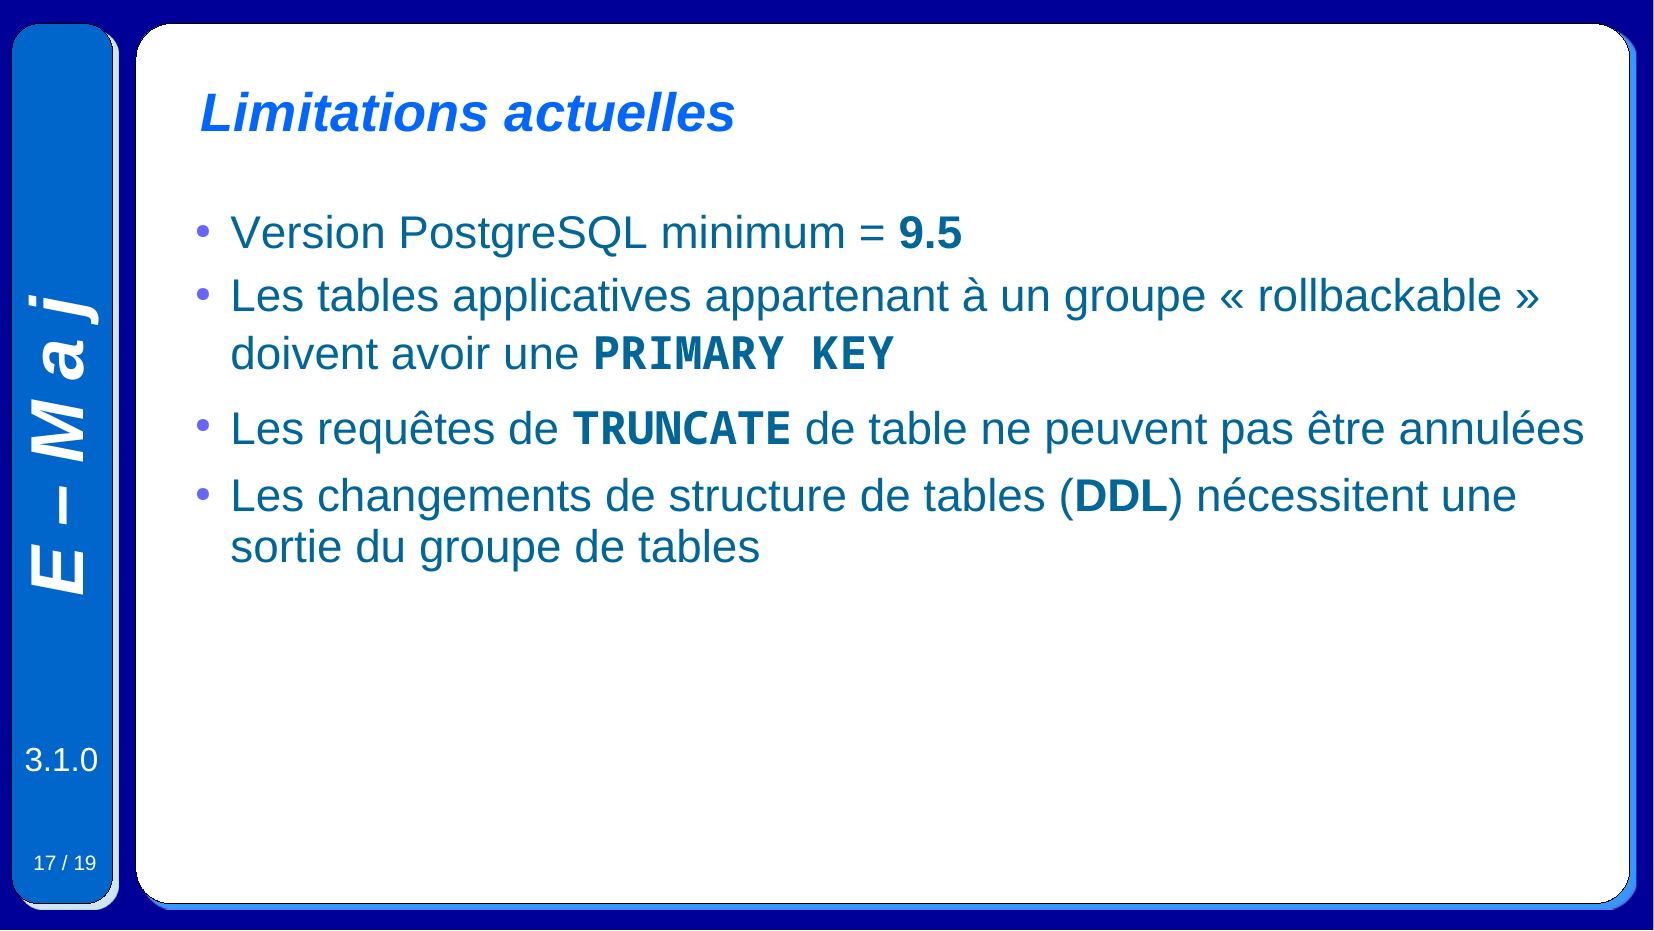

# Limitations actuelles
Version PostgreSQL minimum = 9.5
Les tables applicatives appartenant à un groupe « rollbackable » doivent avoir une PRIMARY KEY
Les requêtes de TRUNCATE de table ne peuvent pas être annulées
Les changements de structure de tables (DDL) nécessitent une sortie du groupe de tables